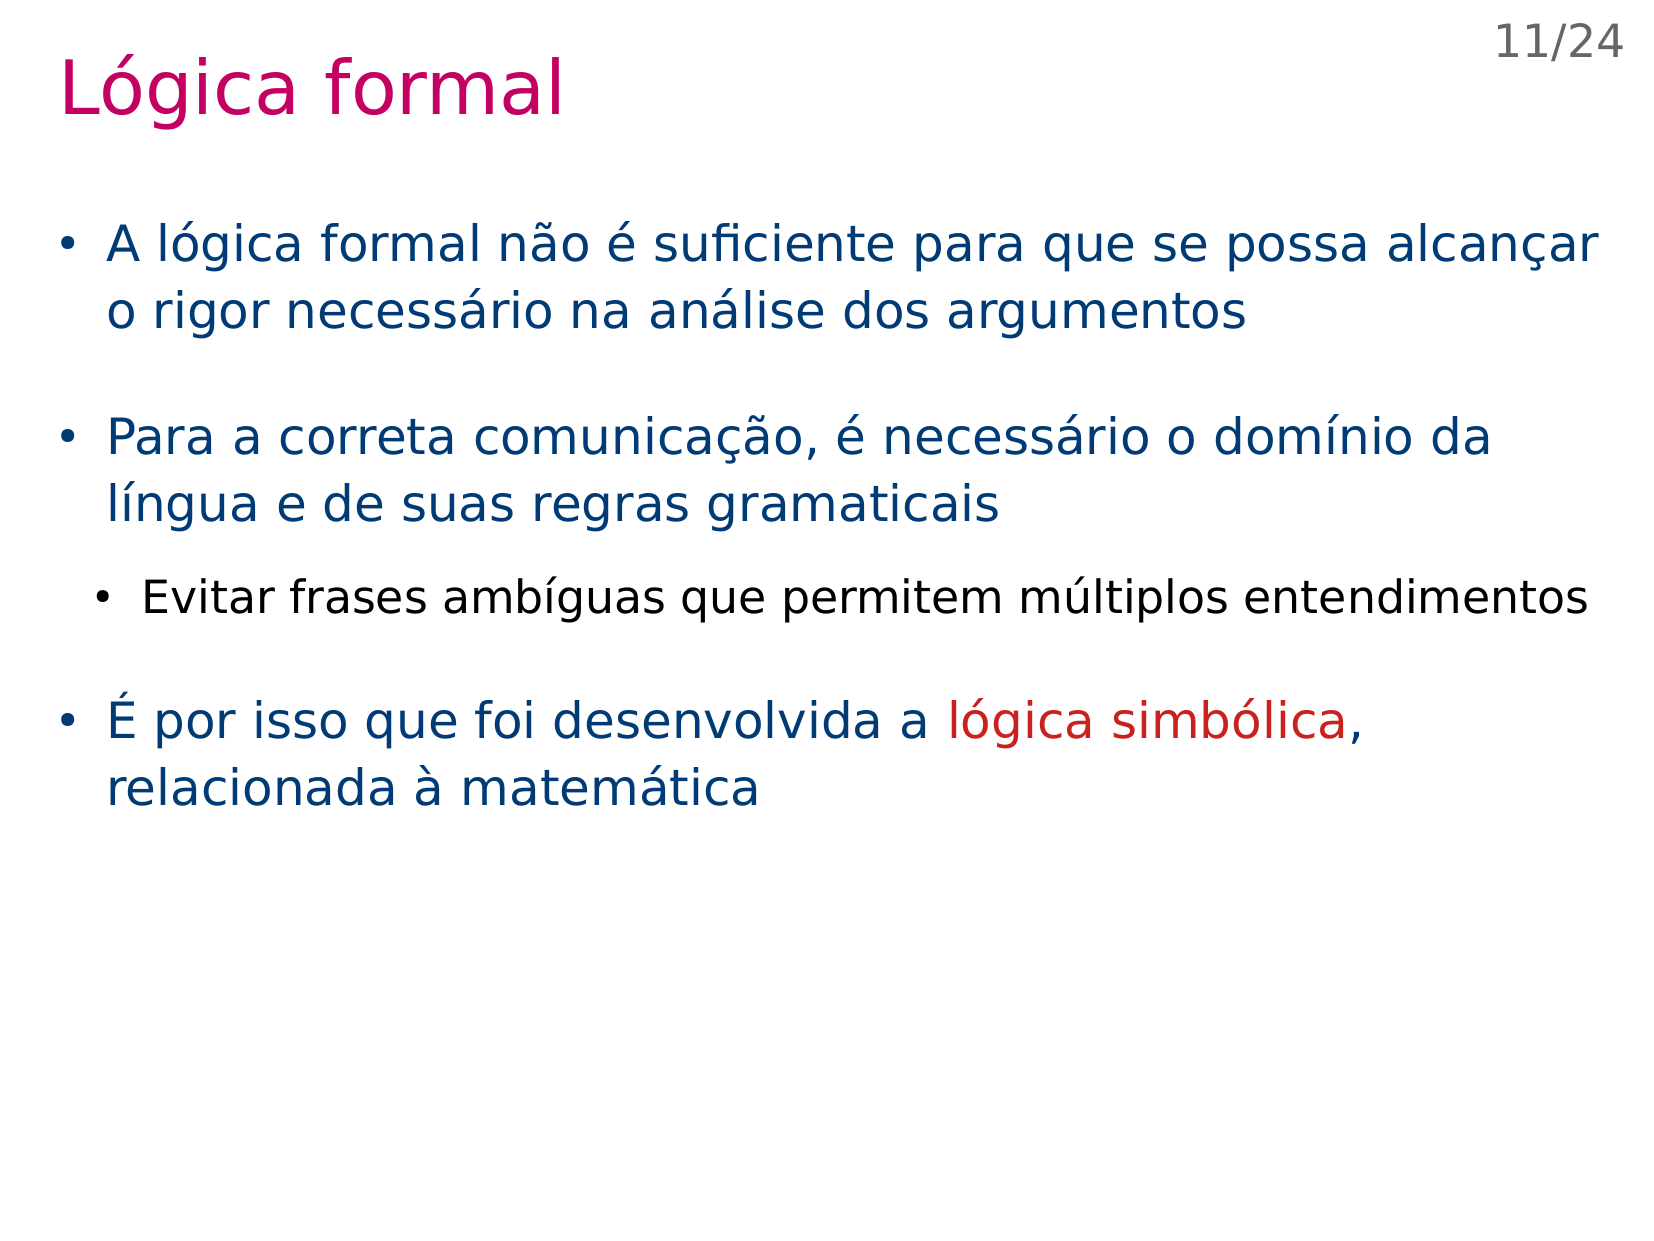

11
# Lógica formal
A lógica formal não é suficiente para que se possa alcançar o rigor necessário na análise dos argumentos
Para a correta comunicação, é necessário o domínio da língua e de suas regras gramaticais
Evitar frases ambíguas que permitem múltiplos entendimentos
É por isso que foi desenvolvida a lógica simbólica, relacionada à matemática